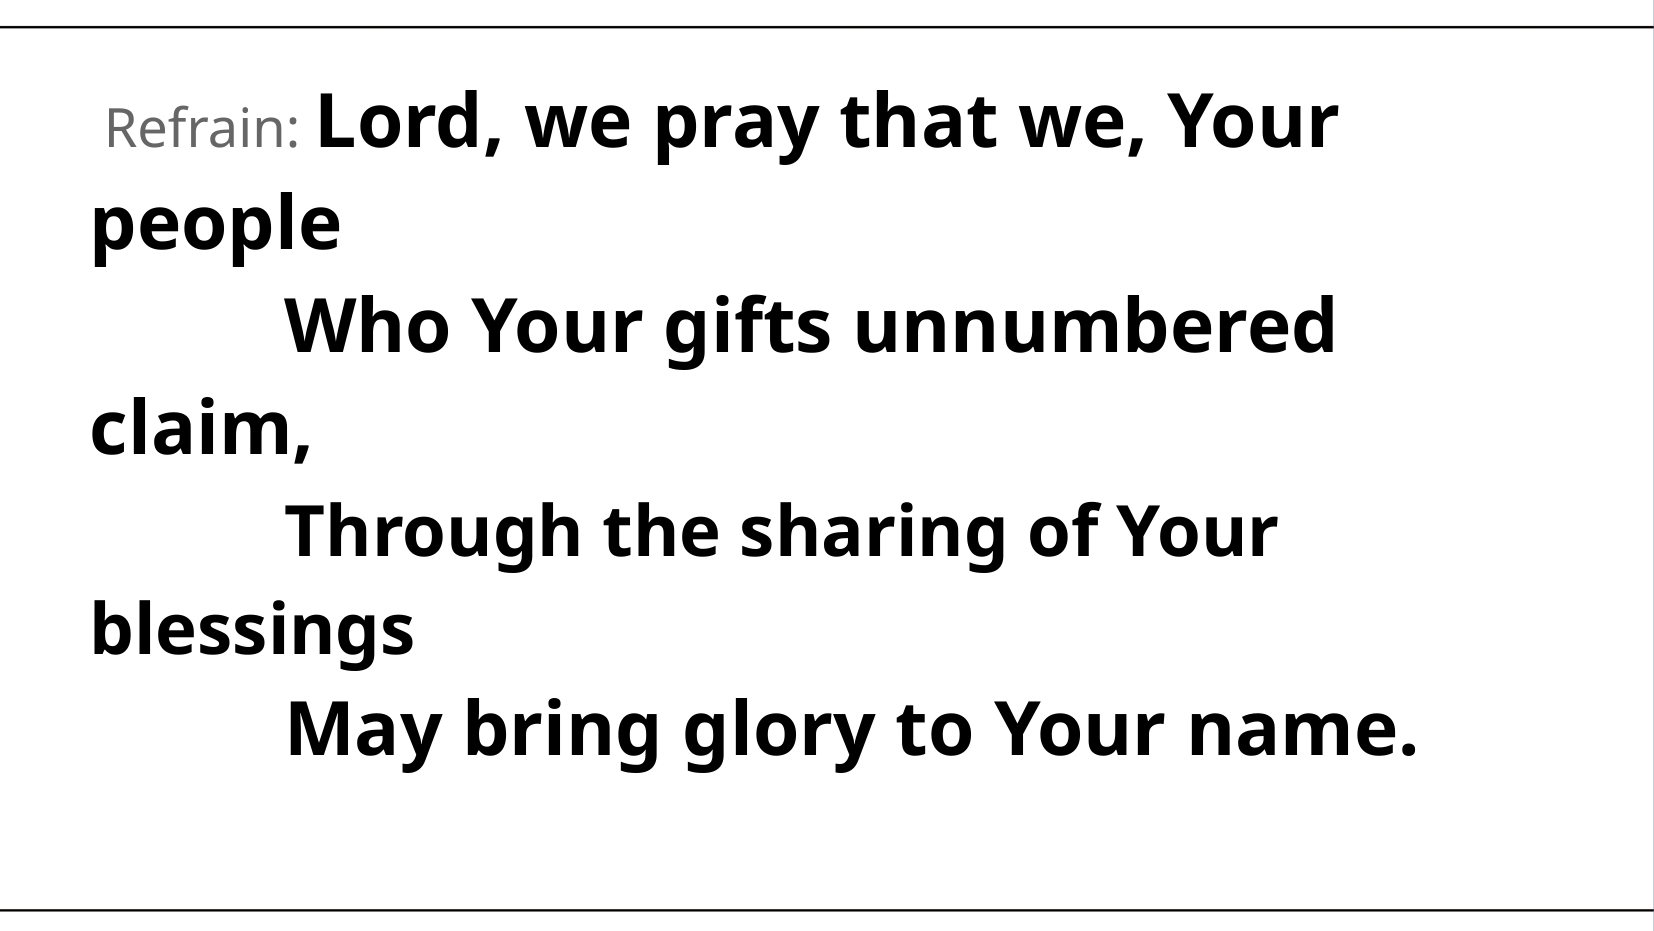

Refrain: Lord, we pray that we, Your people
 Who Your gifts unnumbered claim,
 Through the sharing of Your blessings
 May bring glory to Your name.